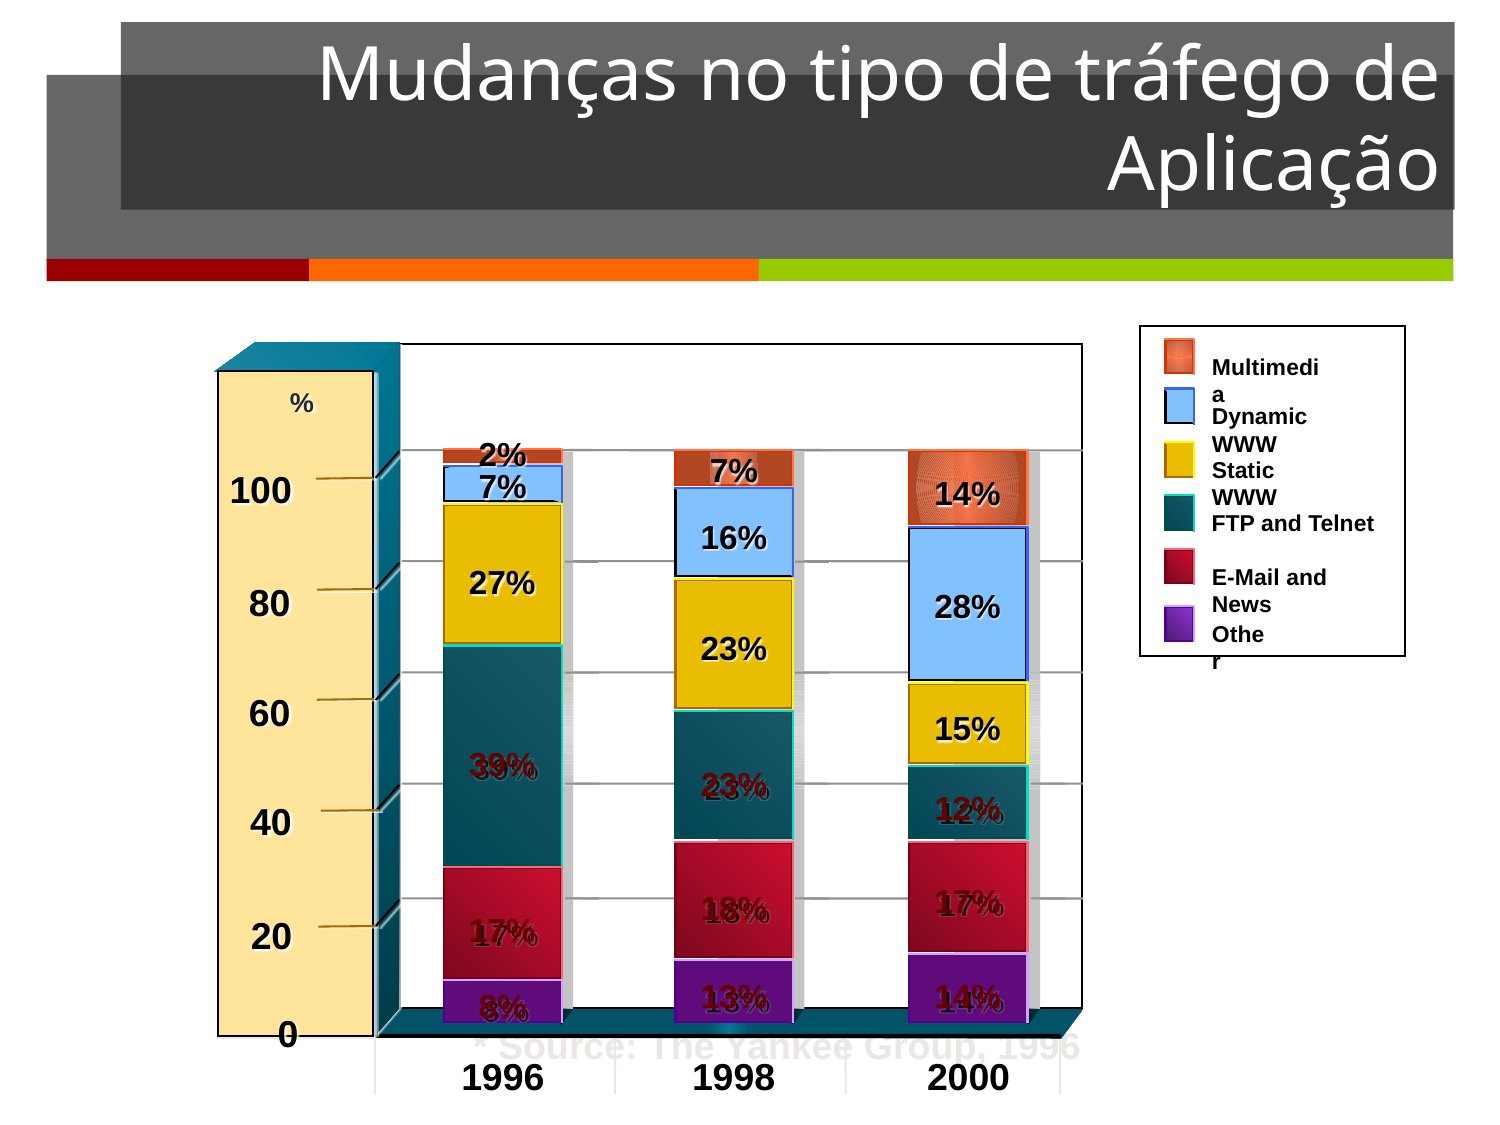

# Mudanças no tipo de tráfego de Aplicação
Multimedia
%
Dynamic WWW
2%
7%
Static WWW
100
7%
14%
FTP and Telnet
16%
27%
E-Mail and News
80
28%
Other
23%
60
15%
39%
23%
12%
40
17%
18%
20
17%
13%
14%
8%
0
* Source: The Yankee Group, 1996
1996
1998
2000